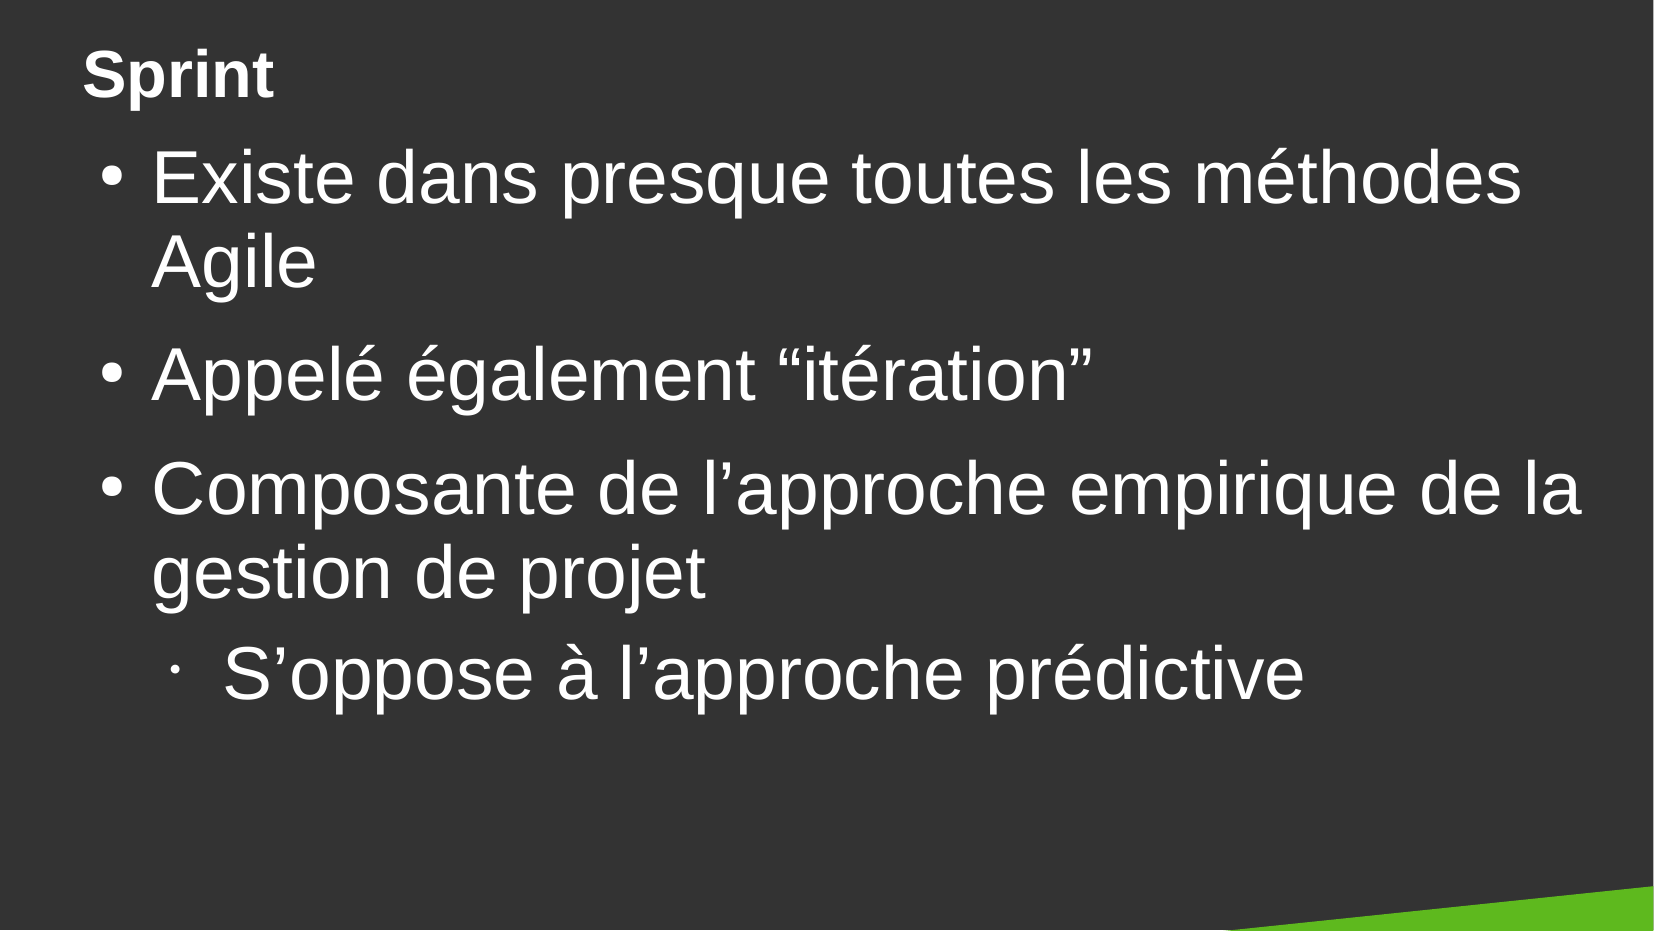

# Sprint
Existe dans presque toutes les méthodes Agile
Appelé également “itération”
Composante de l’approche empirique de la gestion de projet
S’oppose à l’approche prédictive